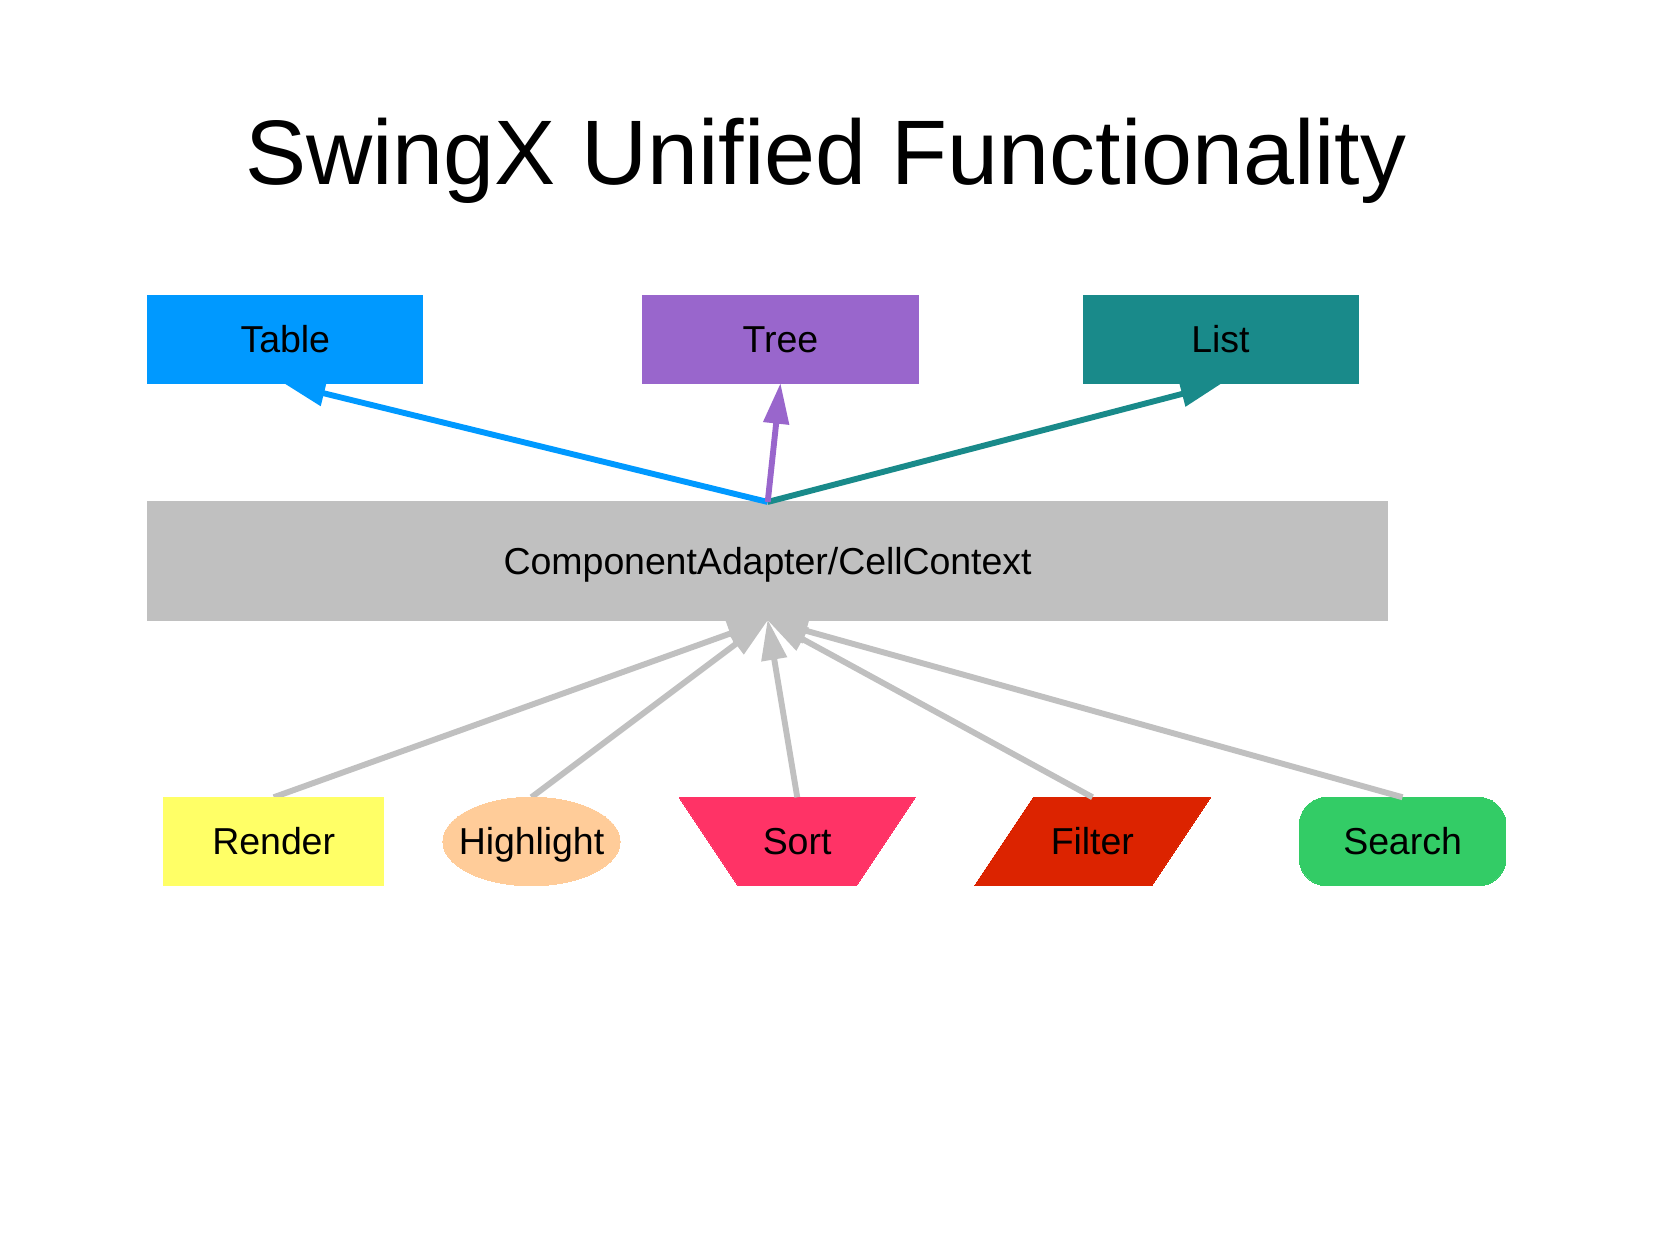

# SwingX Unified Functionality
Table
Tree
List
ComponentAdapter/CellContext
Render
Highlight
Sort
Filter
Search